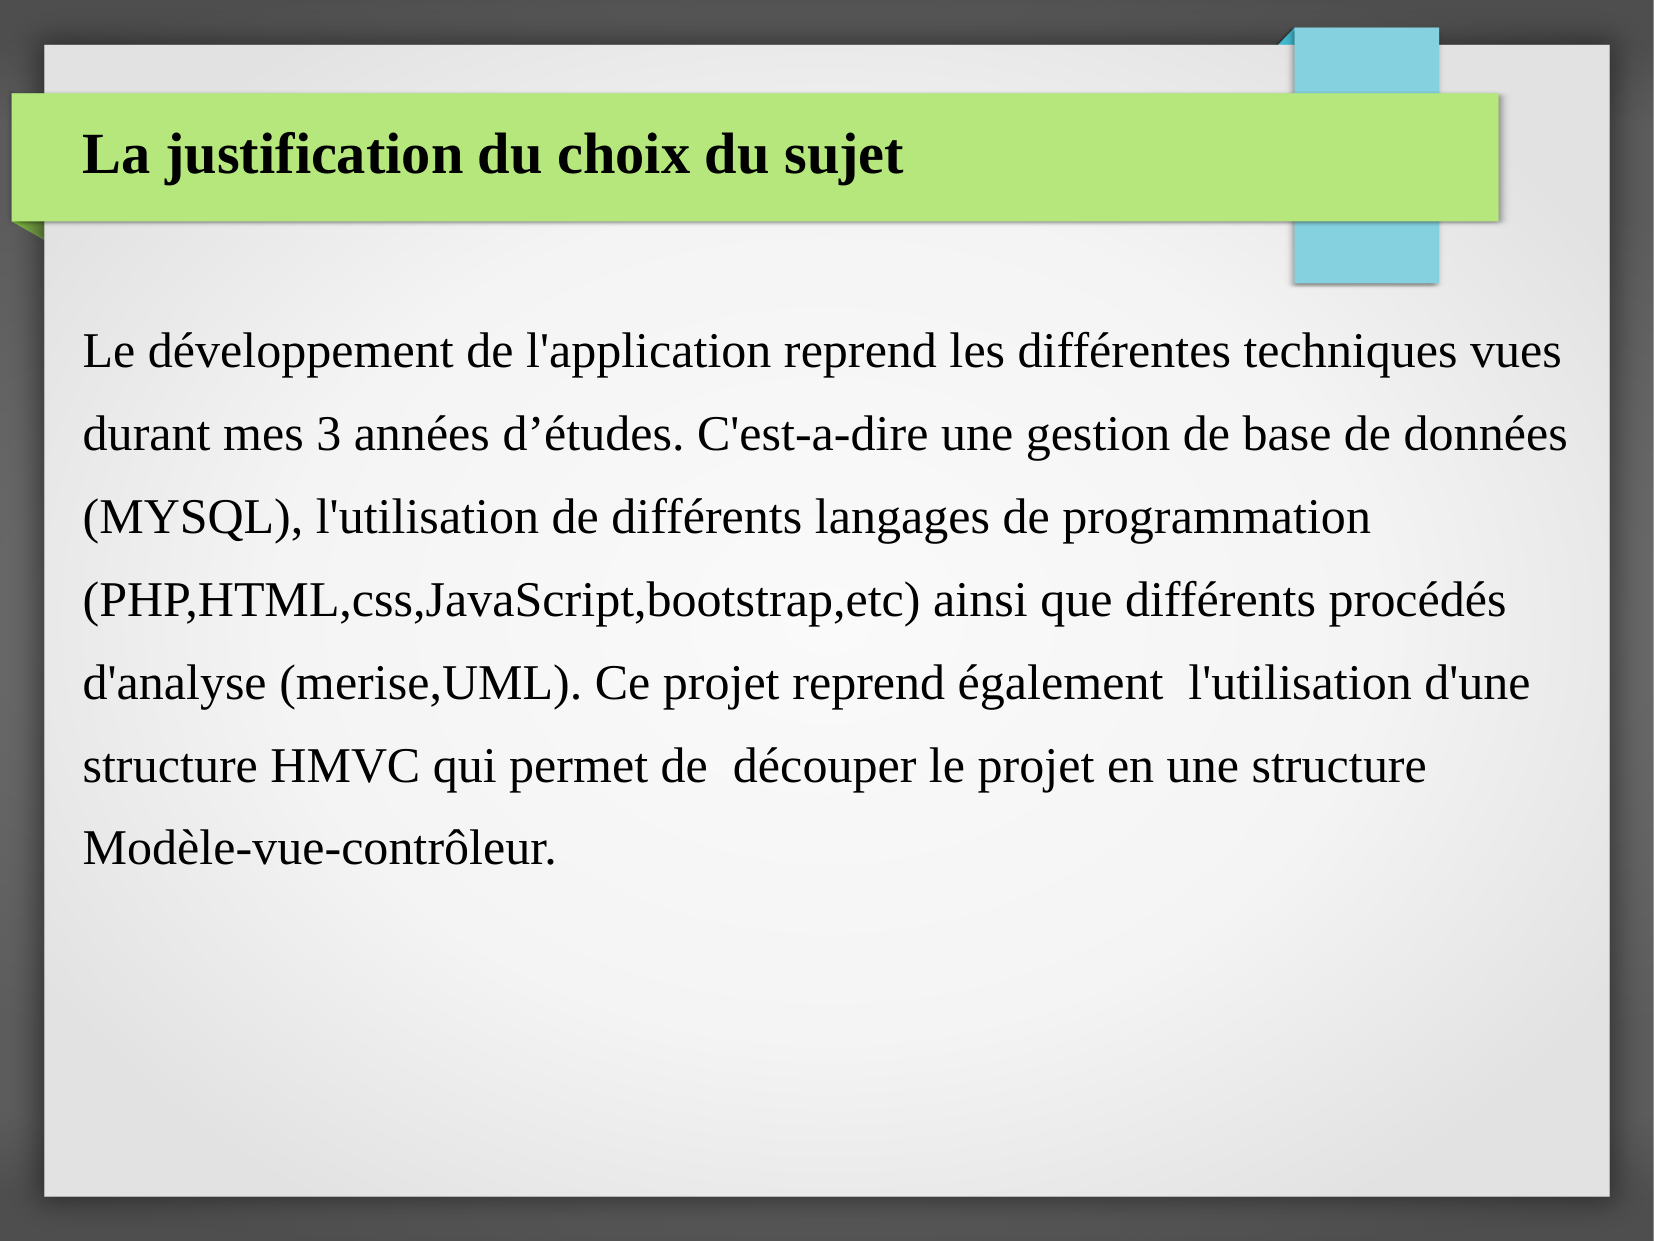

# La justification du choix du sujet
Le développement de l'application reprend les différentes techniques vues durant mes 3 années d’études. C'est-a-dire une gestion de base de données (MYSQL), l'utilisation de différents langages de programmation (PHP,HTML,css,JavaScript,bootstrap,etc) ainsi que différents procédés d'analyse (merise,UML). Ce projet reprend également l'utilisation d'une structure HMVC qui permet de découper le projet en une structure Modèle-vue-contrôleur.